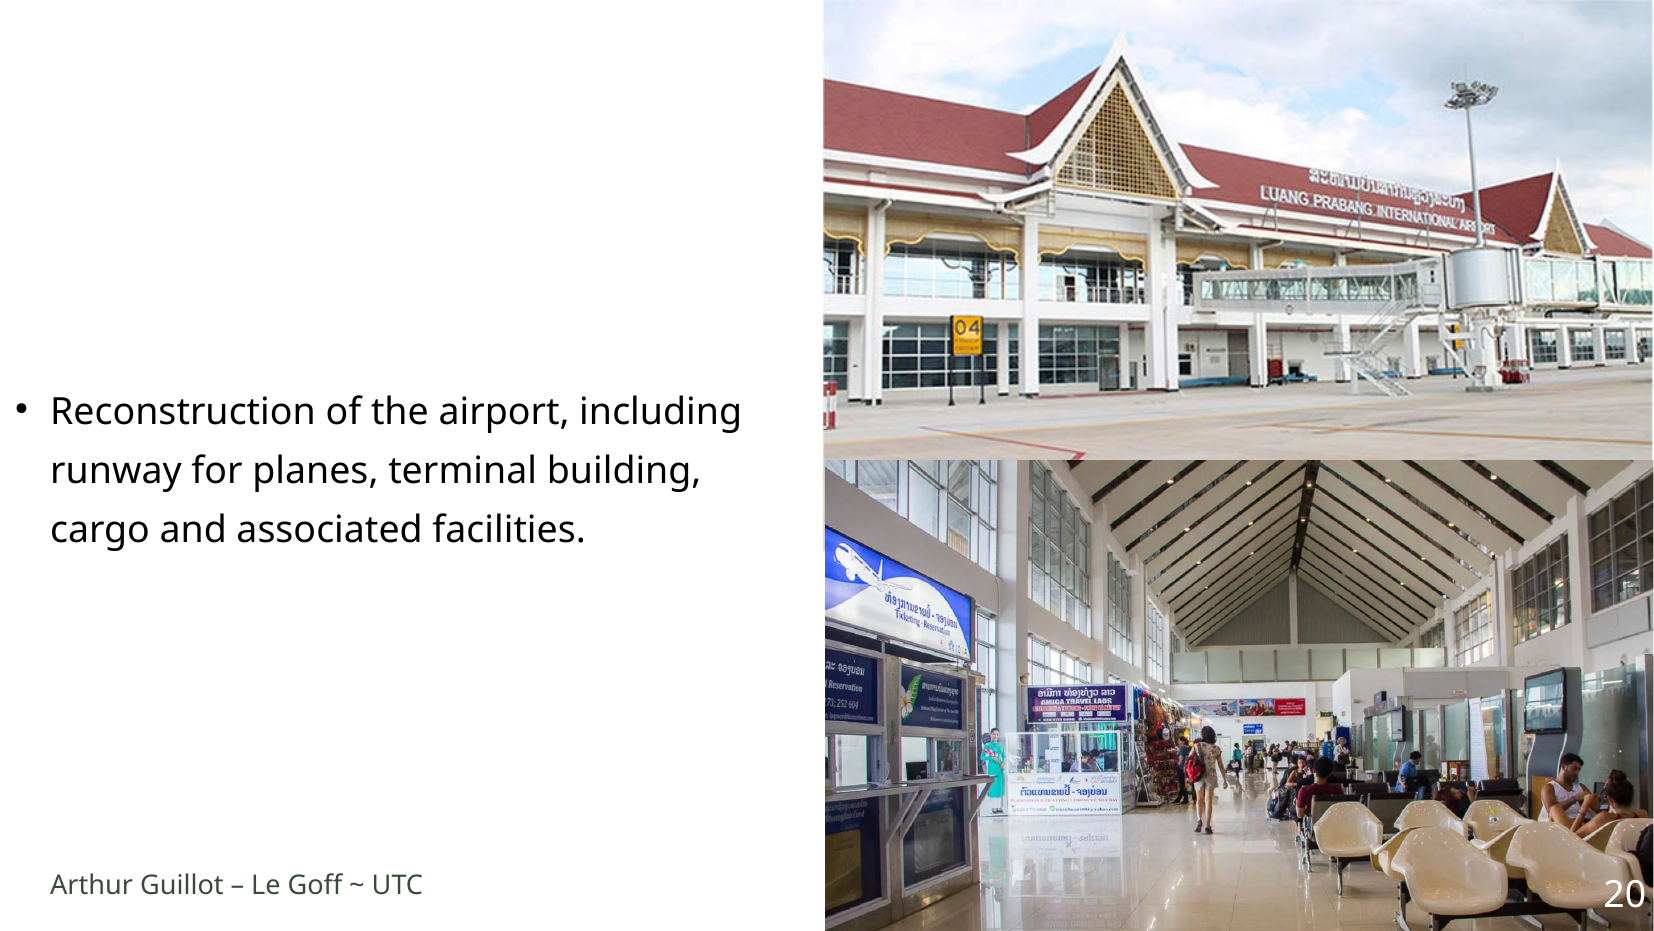

Reconstruction of the airport, including runway for planes, terminal building, cargo and associated facilities.
Arthur Guillot – Le Goff ~ UTC